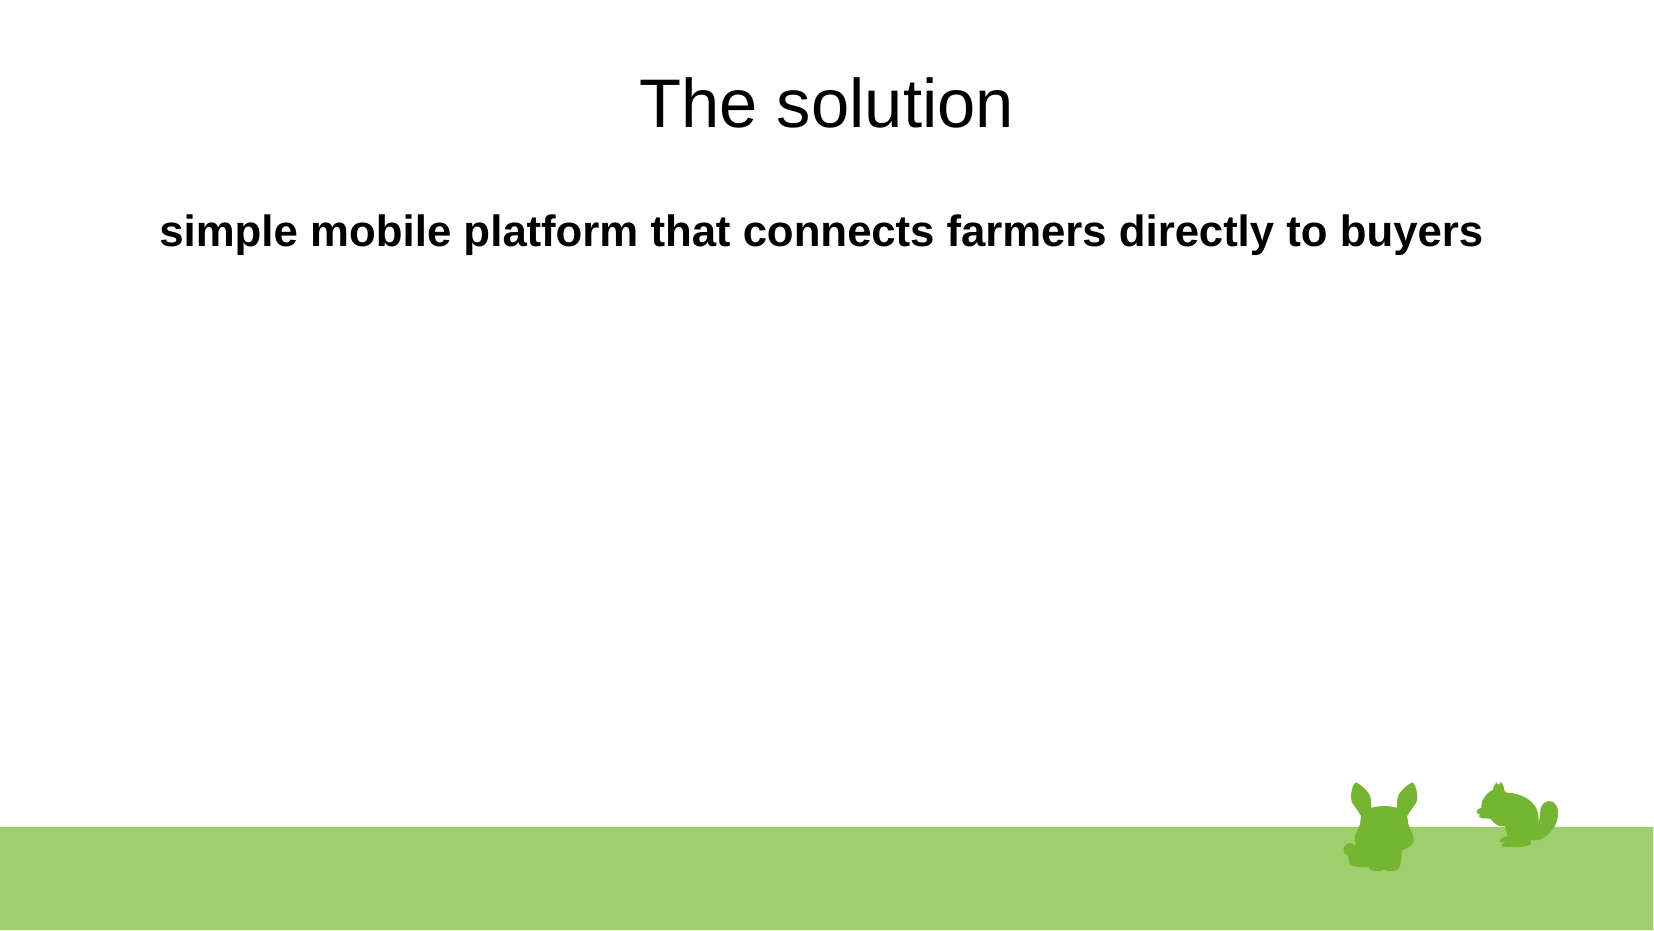

# The solution
simple mobile platform that connects farmers directly to buyers